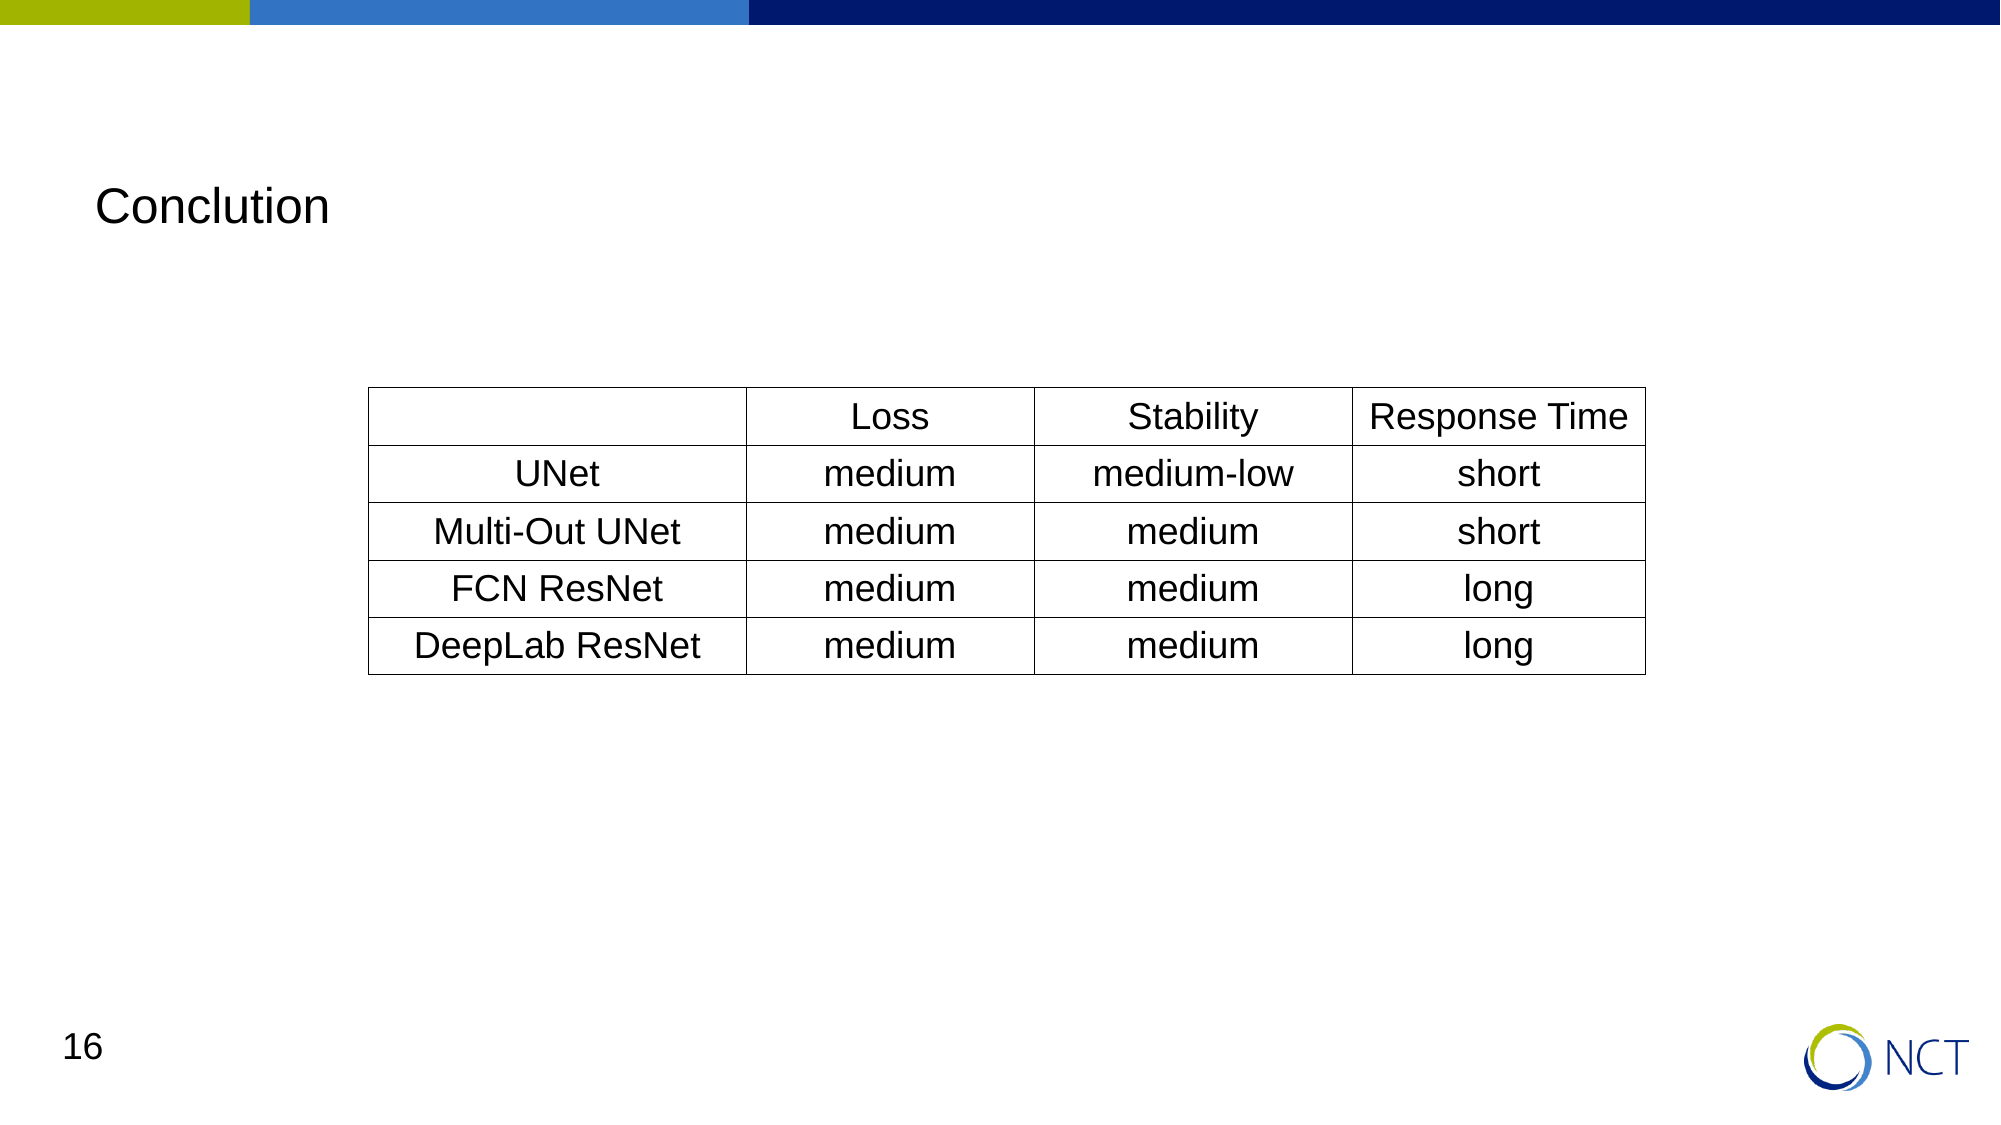

# Conclution
| | Loss | Stability | Response Time |
| --- | --- | --- | --- |
| UNet | medium | medium-low | short |
| Multi-Out UNet | medium | medium | short |
| FCN ResNet | medium | medium | long |
| DeepLab ResNet | medium | medium | long |